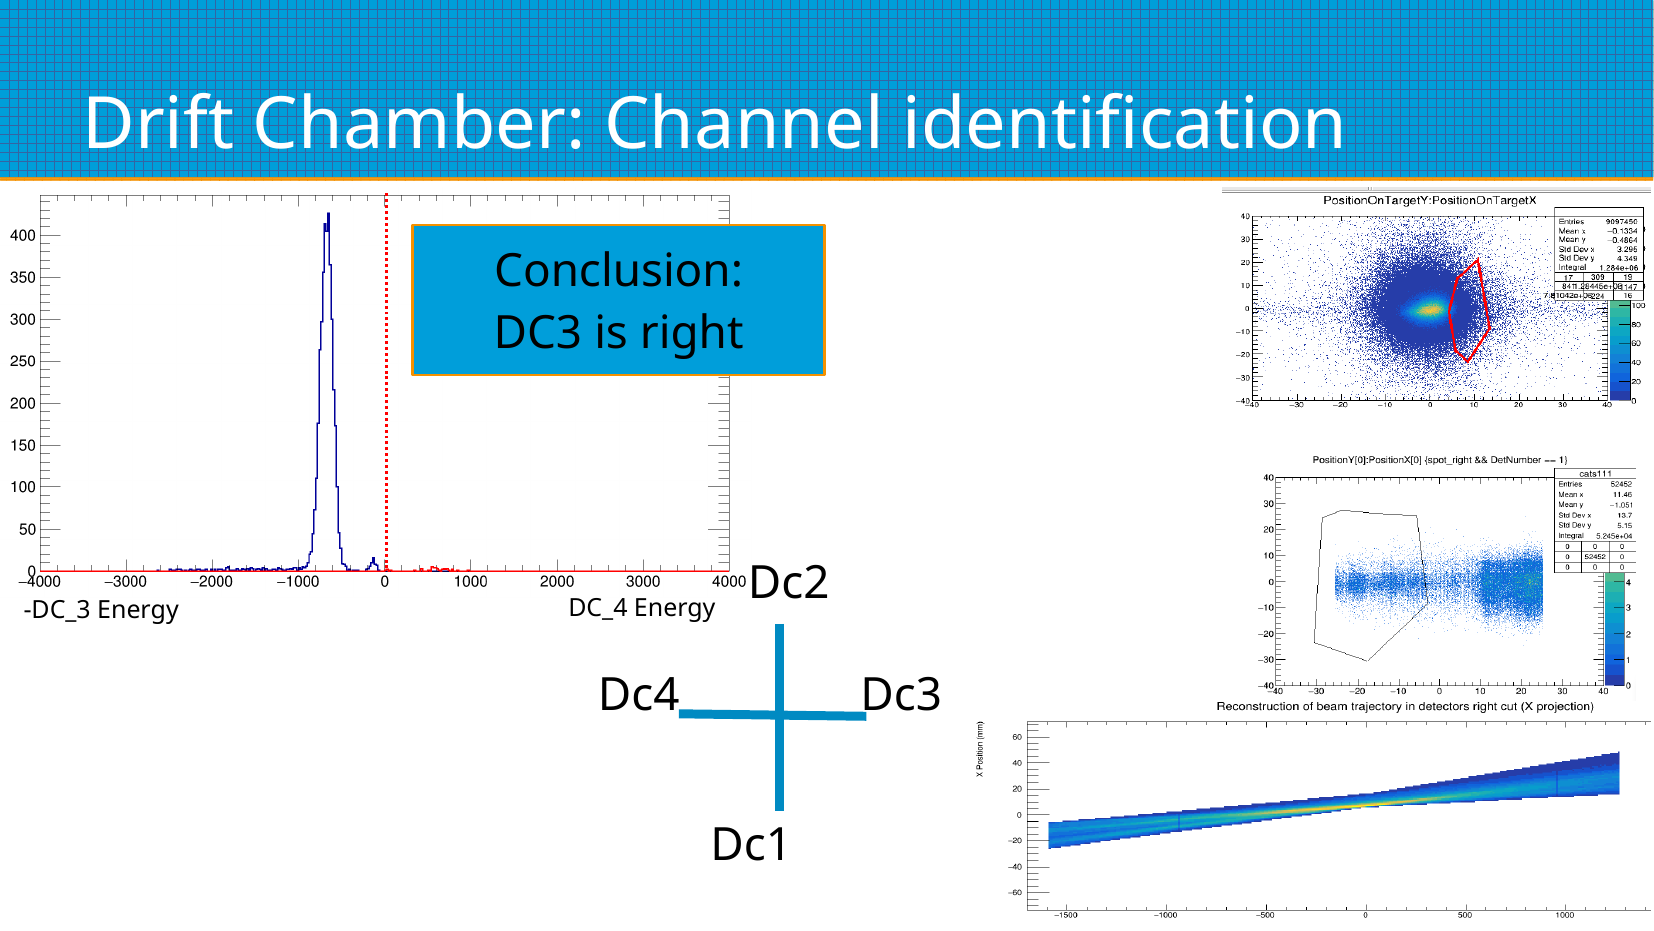

# Drift Chamber: Channel identification
Conclusion:
DC3 is right
DC_4 Energy
-DC_3 Energy
Dc2
Dc4
Dc3
Dc1